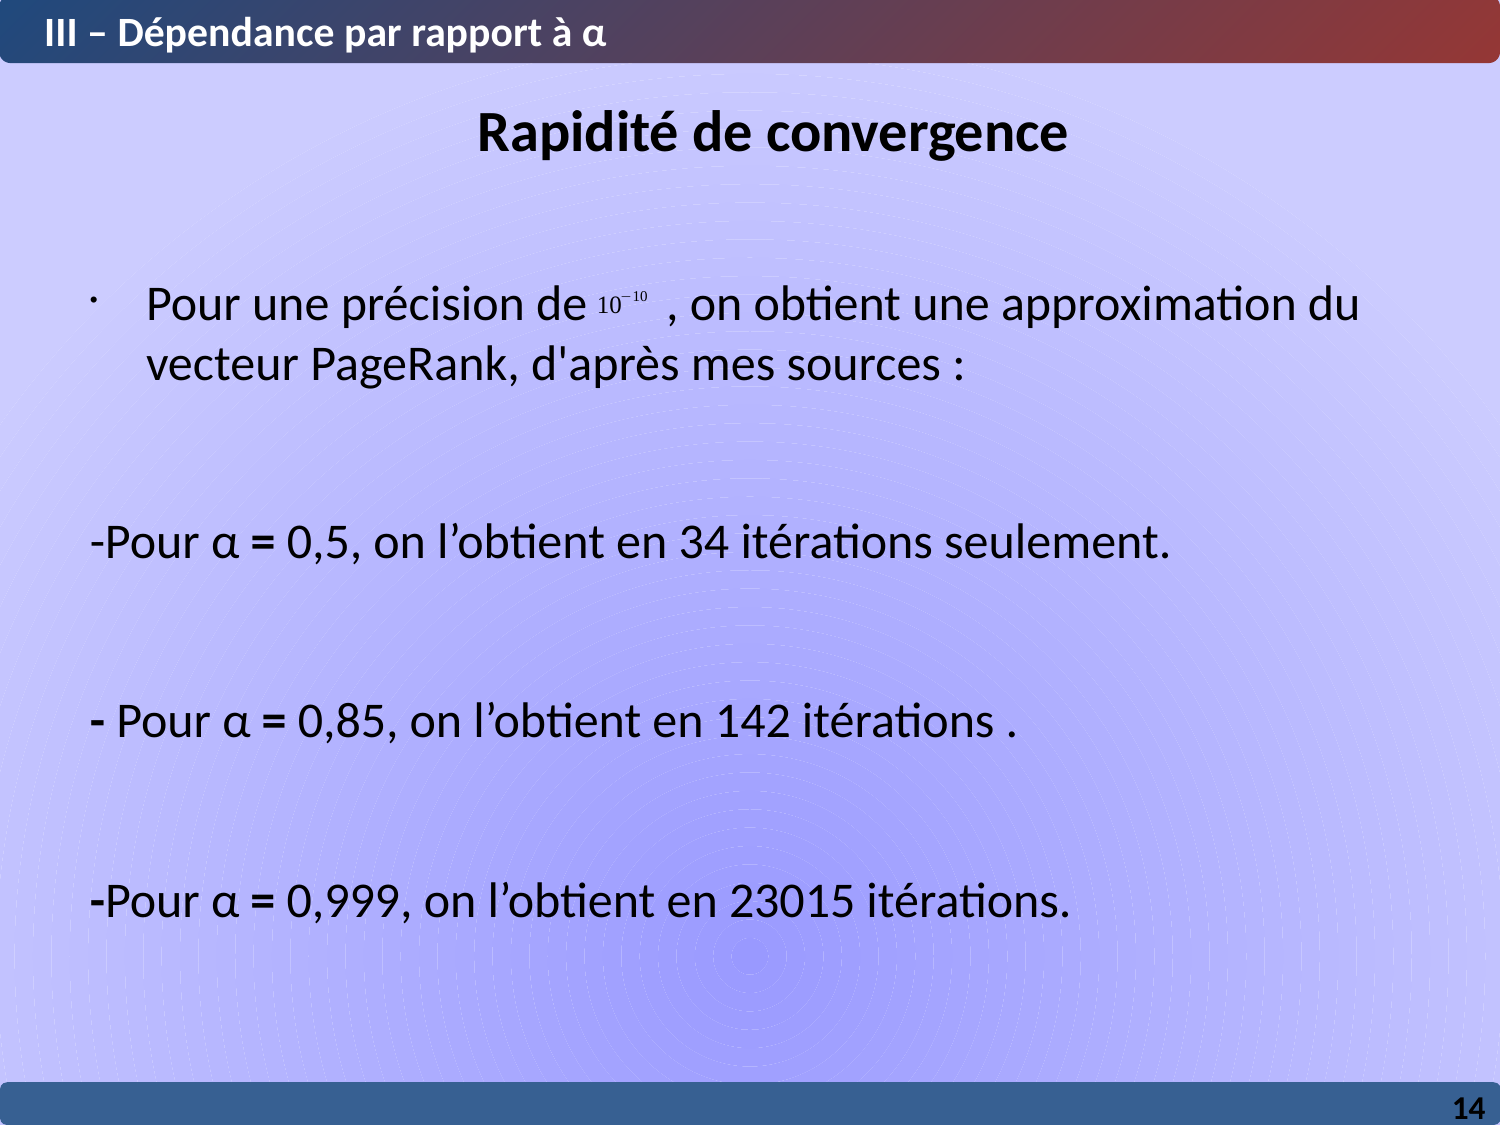

III – Dépendance par rapport à α
Rapidité de convergence
# Pour une précision de , on obtient une approximation du vecteur PageRank, d'après mes sources :
-Pour α = 0,5, on l’obtient en 34 itérations seulement.
- Pour α = 0,85, on l’obtient en 142 itérations .
-Pour α = 0,999, on l’obtient en 23015 itérations.